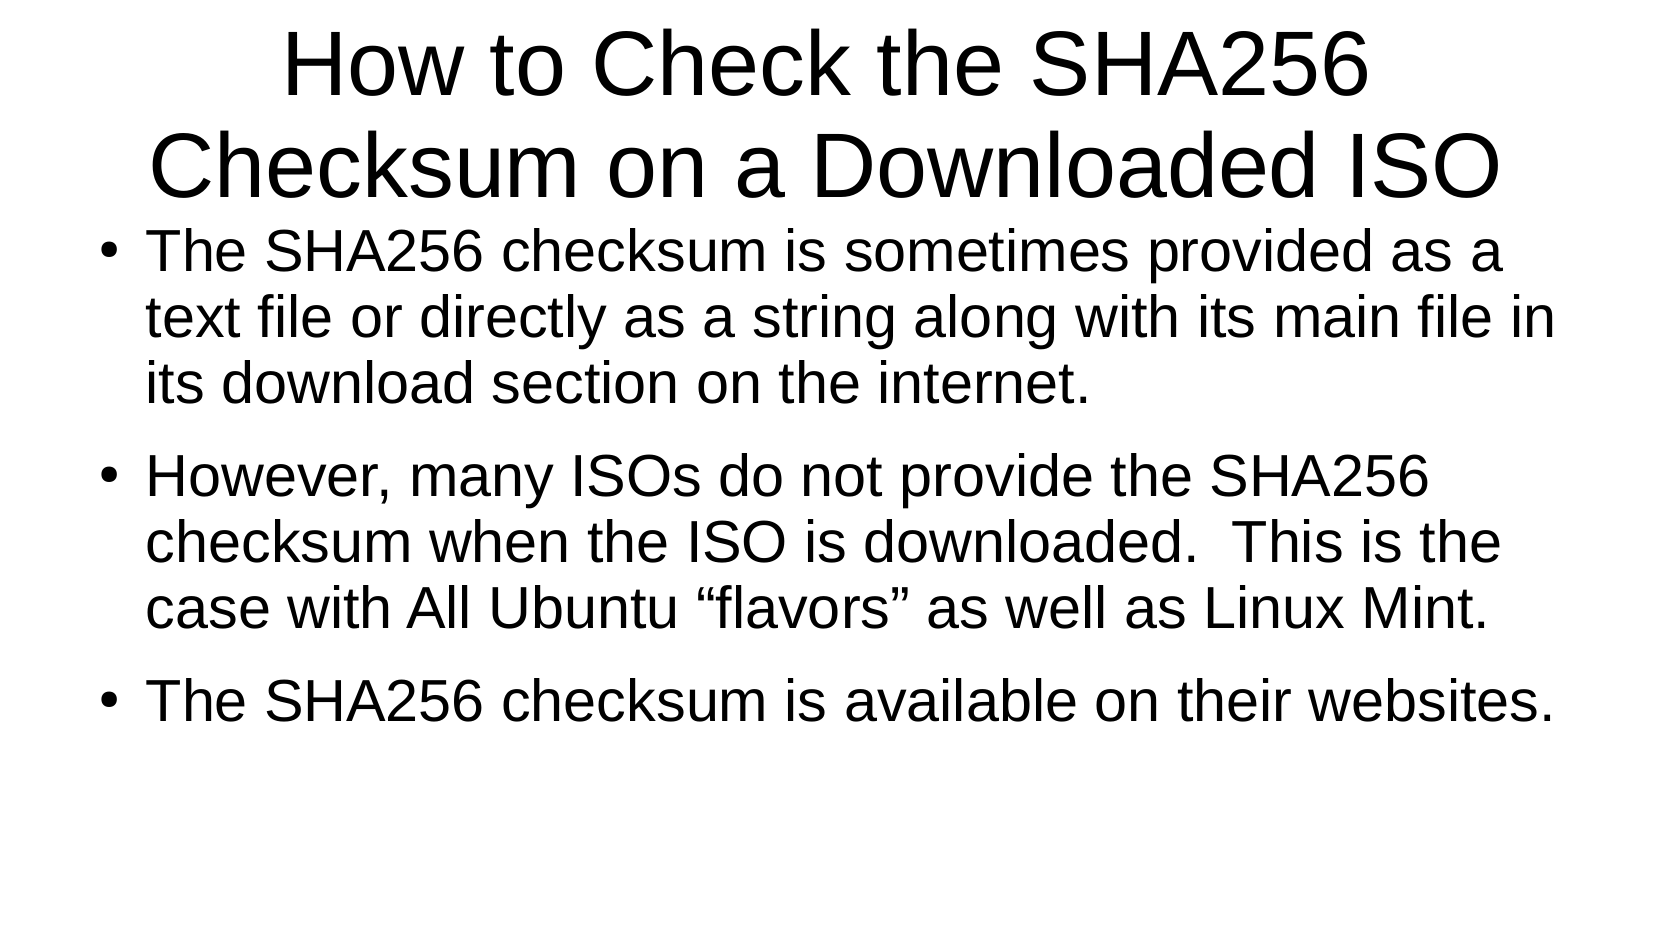

# How to Check the SHA256 Checksum on a Downloaded ISO
The SHA256 checksum is sometimes provided as a text file or directly as a string along with its main file in its download section on the internet.
However, many ISOs do not provide the SHA256 checksum when the ISO is downloaded. This is the case with All Ubuntu “flavors” as well as Linux Mint.
The SHA256 checksum is available on their websites.